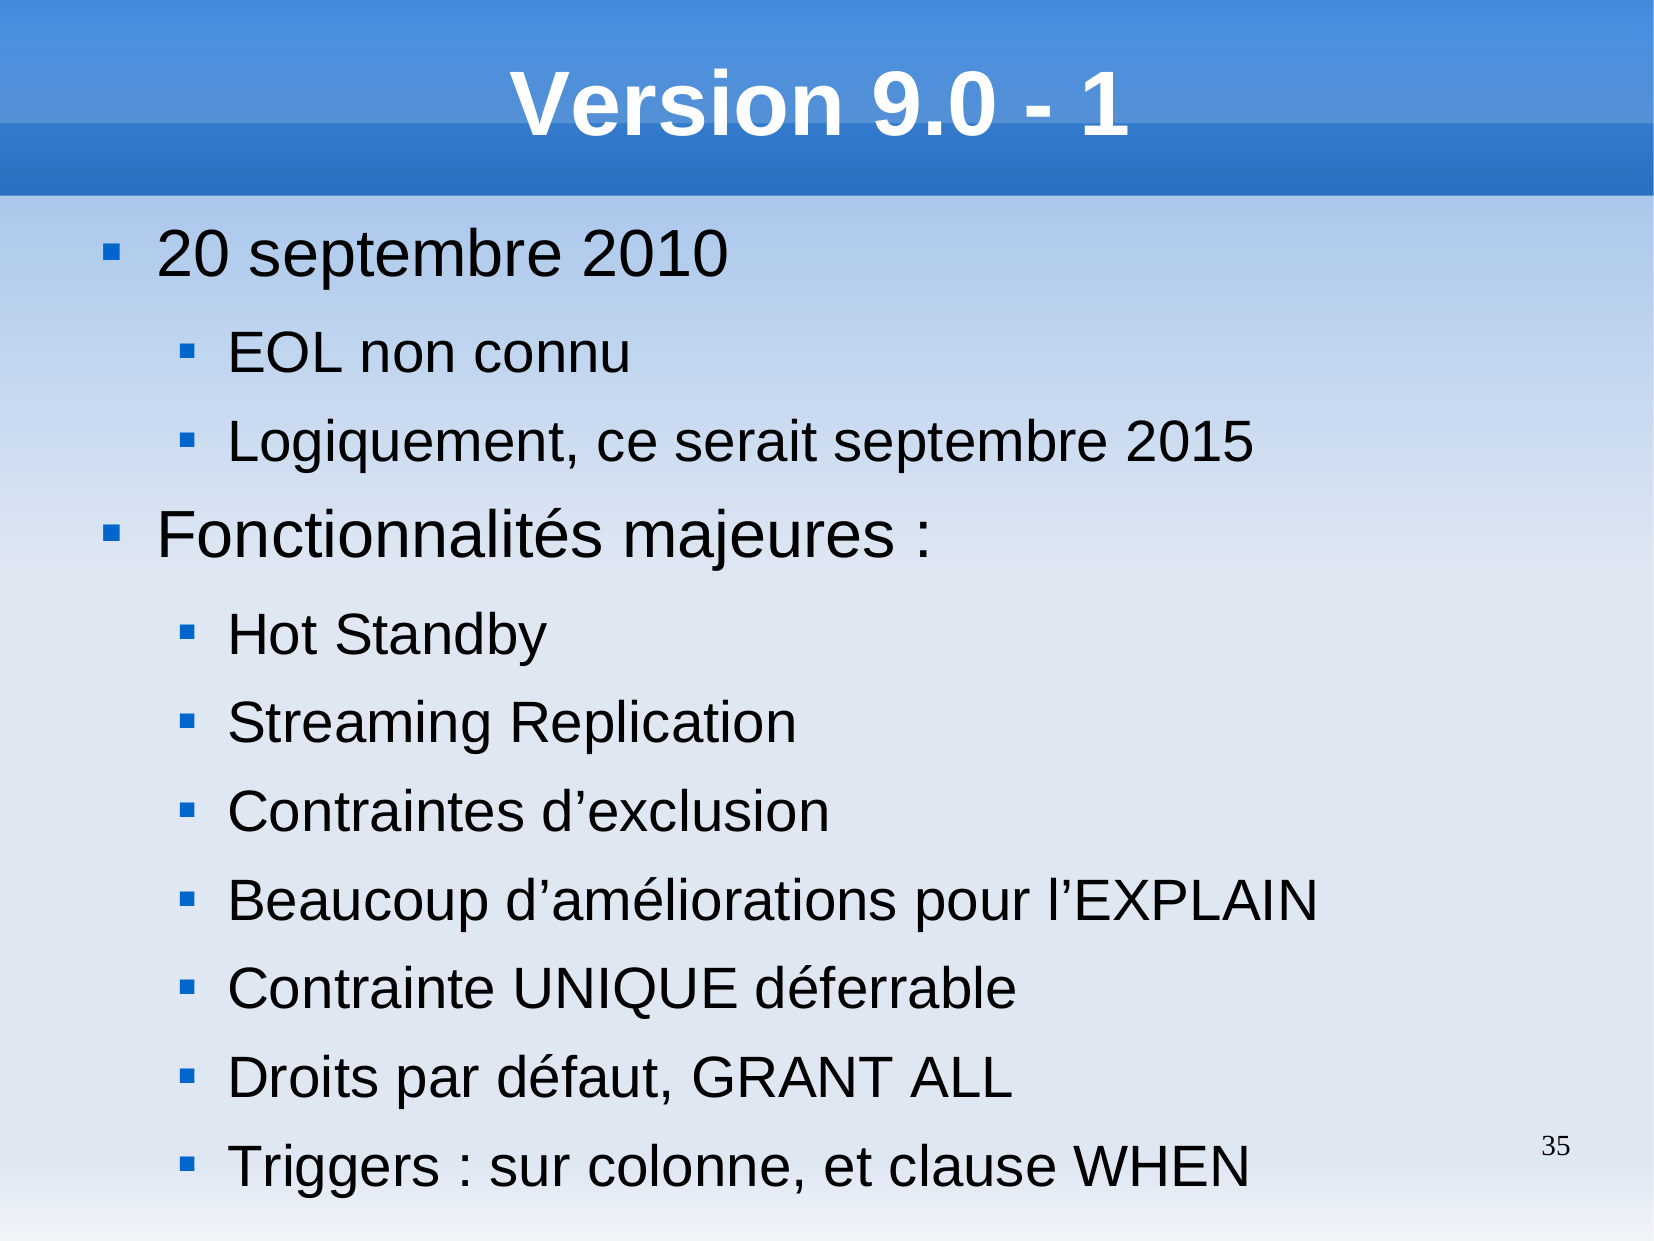

# Version 9.0 - 1
20 septembre 2010
EOL non connu
Logiquement, ce serait septembre 2015
Fonctionnalités majeures :
Hot Standby
Streaming Replication
Contraintes d’exclusion
Beaucoup d’améliorations pour l’EXPLAIN
Contrainte UNIQUE déferrable
Droits par défaut, GRANT ALL
Triggers : sur colonne, et clause WHEN
35